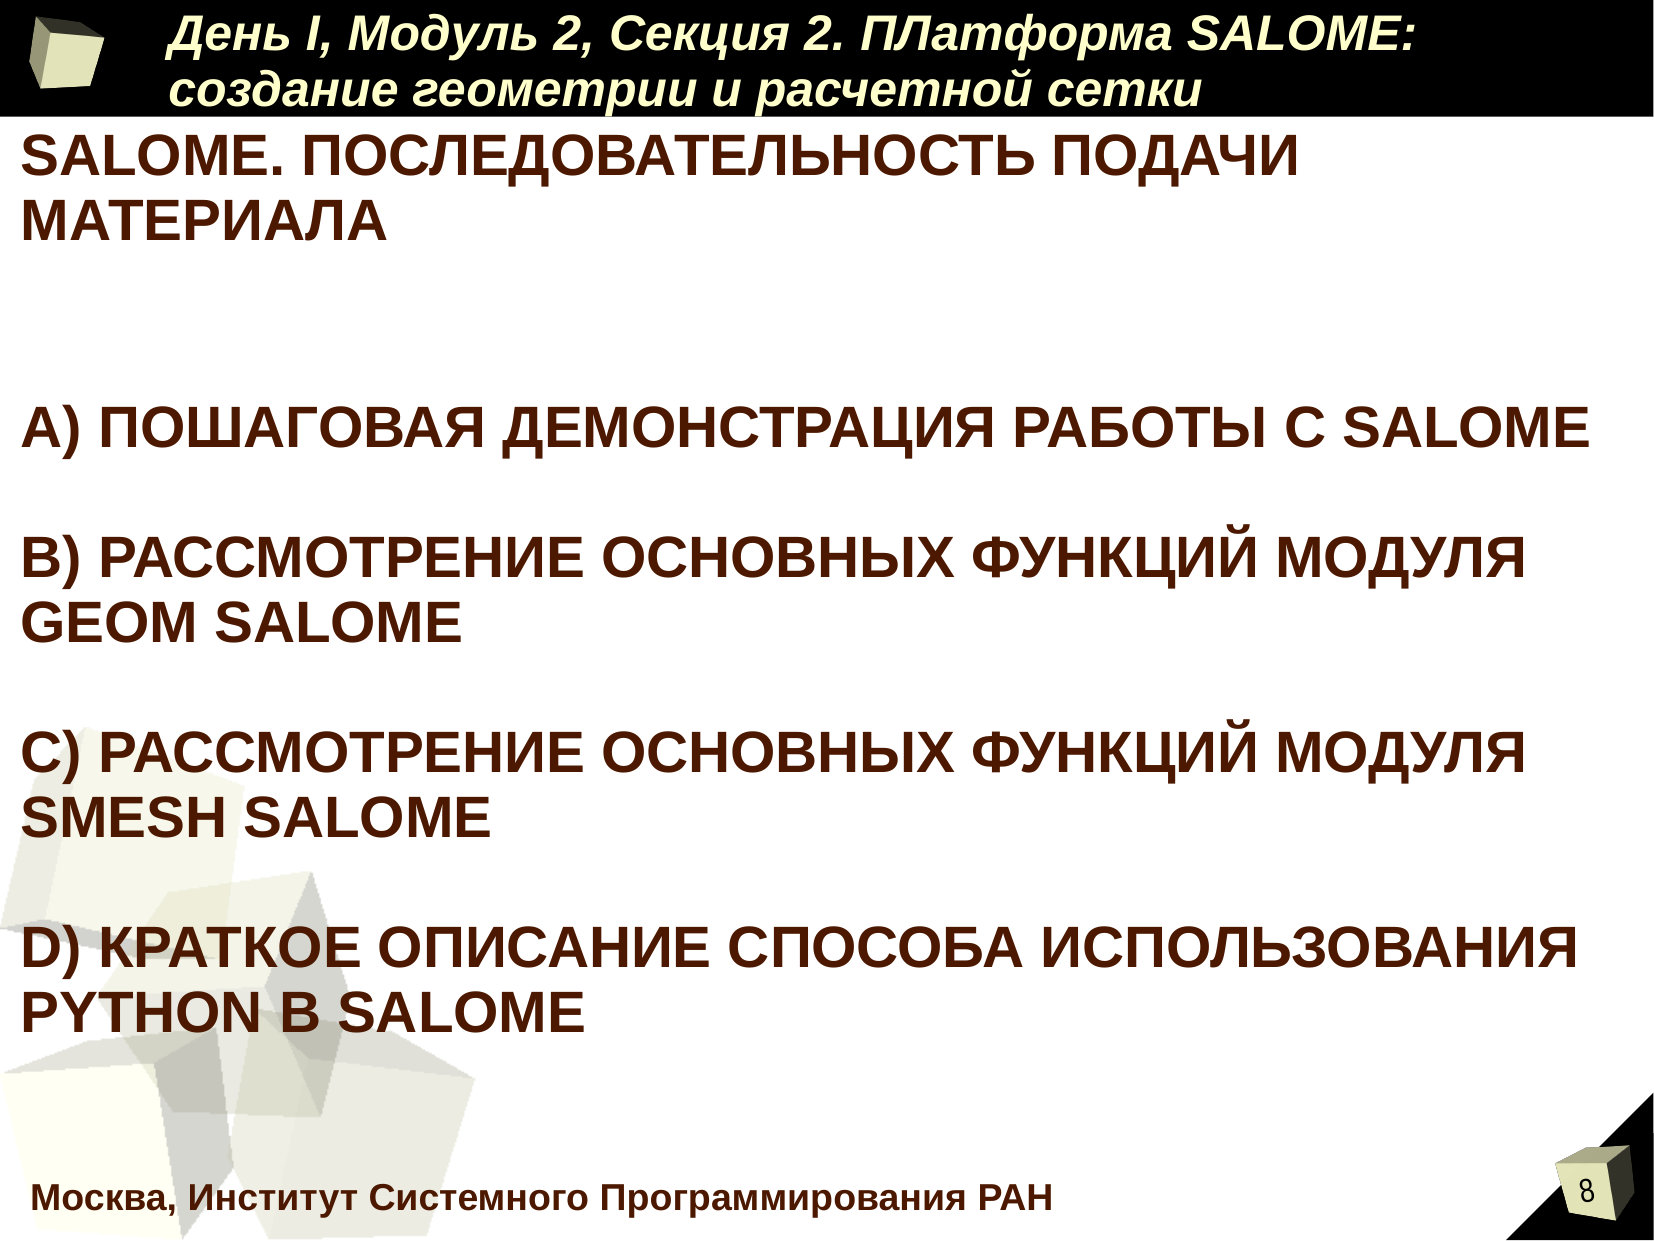

SALOME. ПОСЛЕДОВАТЕЛЬНОСТЬ ПОДАЧИ МАТЕРИАЛА
A) ПОШАГОВАЯ ДЕМОНСТРАЦИЯ РАБОТЫ С SALOME
B) РАССМОТРЕНИЕ ОСНОВНЫХ ФУНКЦИЙ МОДУЛЯ GEOM SALOME
C) РАССМОТРЕНИЕ ОСНОВНЫХ ФУНКЦИЙ МОДУЛЯ SMESH SALOME
D) КРАТКОЕ ОПИСАНИЕ СПОСОБА ИСПОЛЬЗОВАНИЯ PYTHON В SALOME